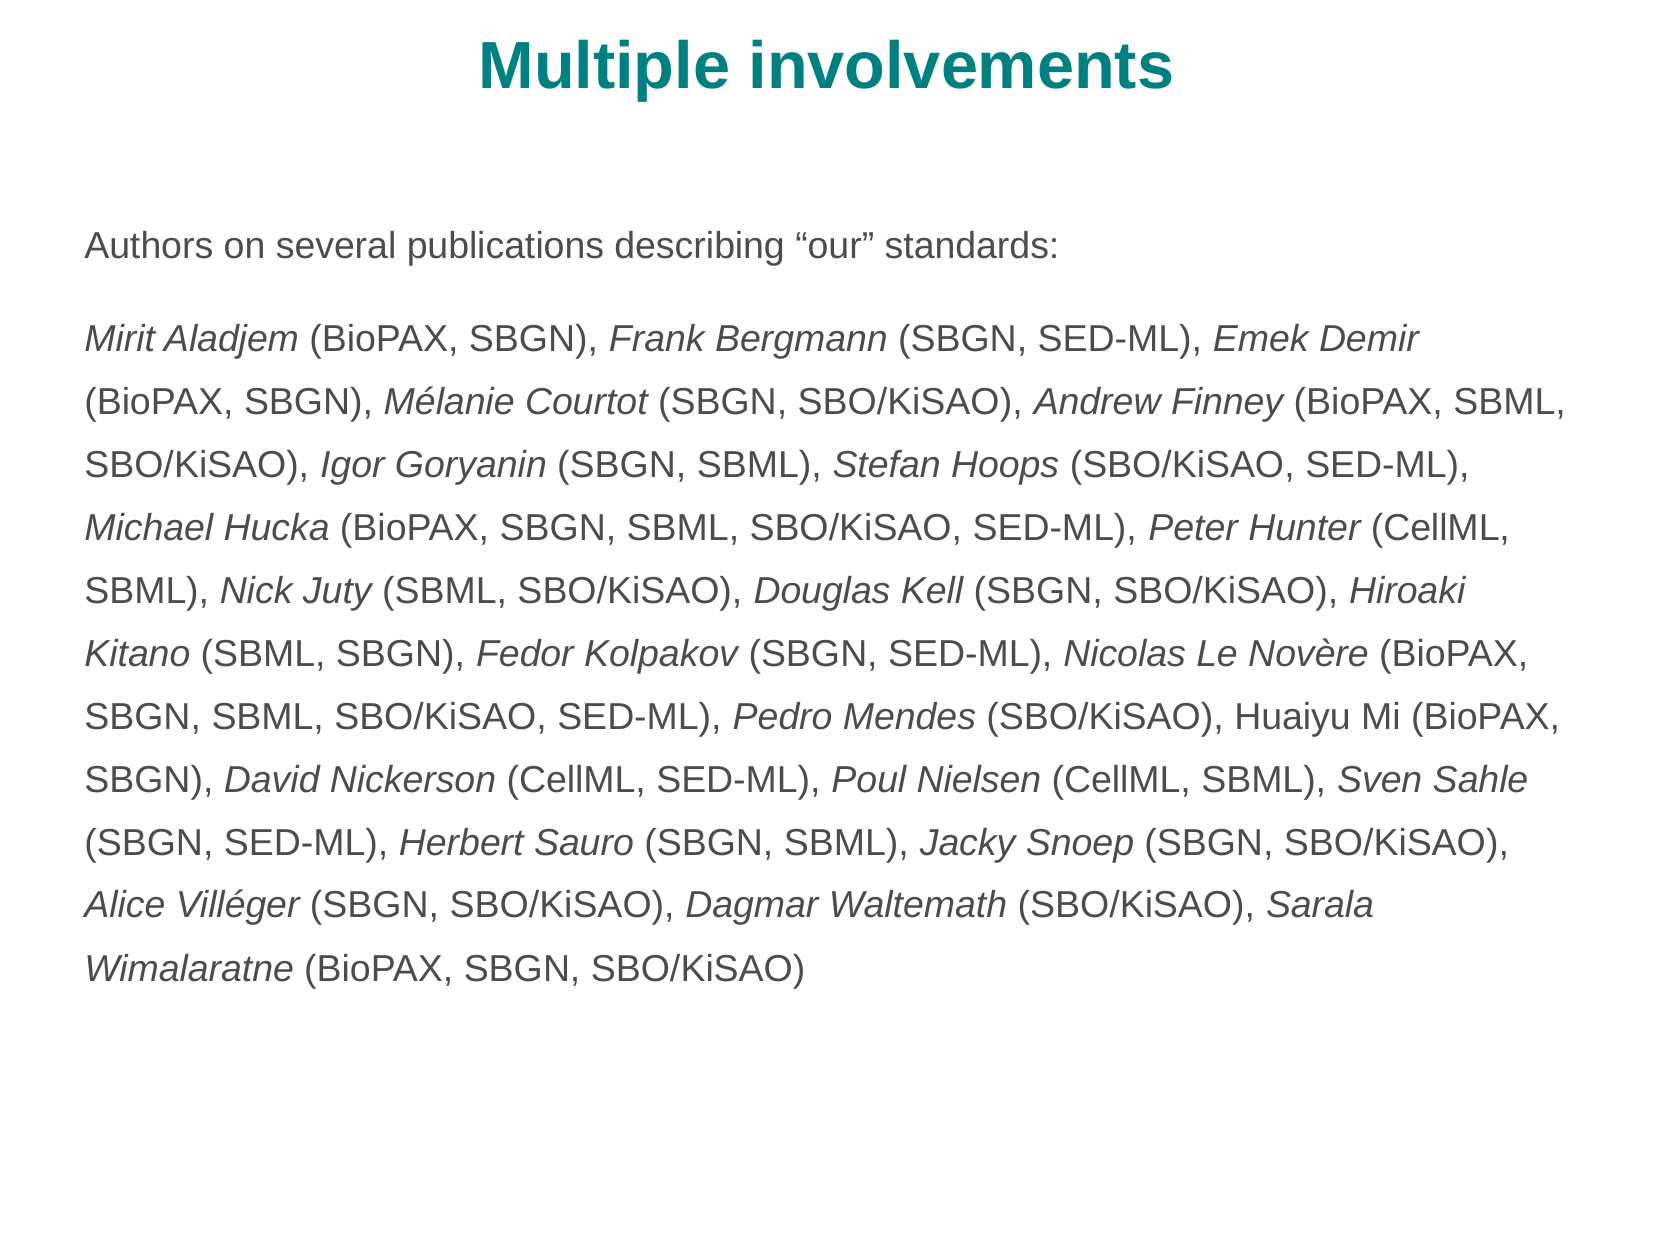

# Multiple involvements
Authors on several publications describing “our” standards:
Mirit Aladjem (BioPAX, SBGN), Frank Bergmann (SBGN, SED-ML), Emek Demir (BioPAX, SBGN), Mélanie Courtot (SBGN, SBO/KiSAO), Andrew Finney (BioPAX, SBML, SBO/KiSAO), Igor Goryanin (SBGN, SBML), Stefan Hoops (SBO/KiSAO, SED-ML), Michael Hucka (BioPAX, SBGN, SBML, SBO/KiSAO, SED-ML), Peter Hunter (CellML, SBML), Nick Juty (SBML, SBO/KiSAO), Douglas Kell (SBGN, SBO/KiSAO), Hiroaki Kitano (SBML, SBGN), Fedor Kolpakov (SBGN, SED-ML), Nicolas Le Novère (BioPAX, SBGN, SBML, SBO/KiSAO, SED-ML), Pedro Mendes (SBO/KiSAO), Huaiyu Mi (BioPAX, SBGN), David Nickerson (CellML, SED-ML), Poul Nielsen (CellML, SBML), Sven Sahle (SBGN, SED-ML), Herbert Sauro (SBGN, SBML), Jacky Snoep (SBGN, SBO/KiSAO), Alice Villéger (SBGN, SBO/KiSAO), Dagmar Waltemath (SBO/KiSAO), Sarala Wimalaratne (BioPAX, SBGN, SBO/KiSAO)